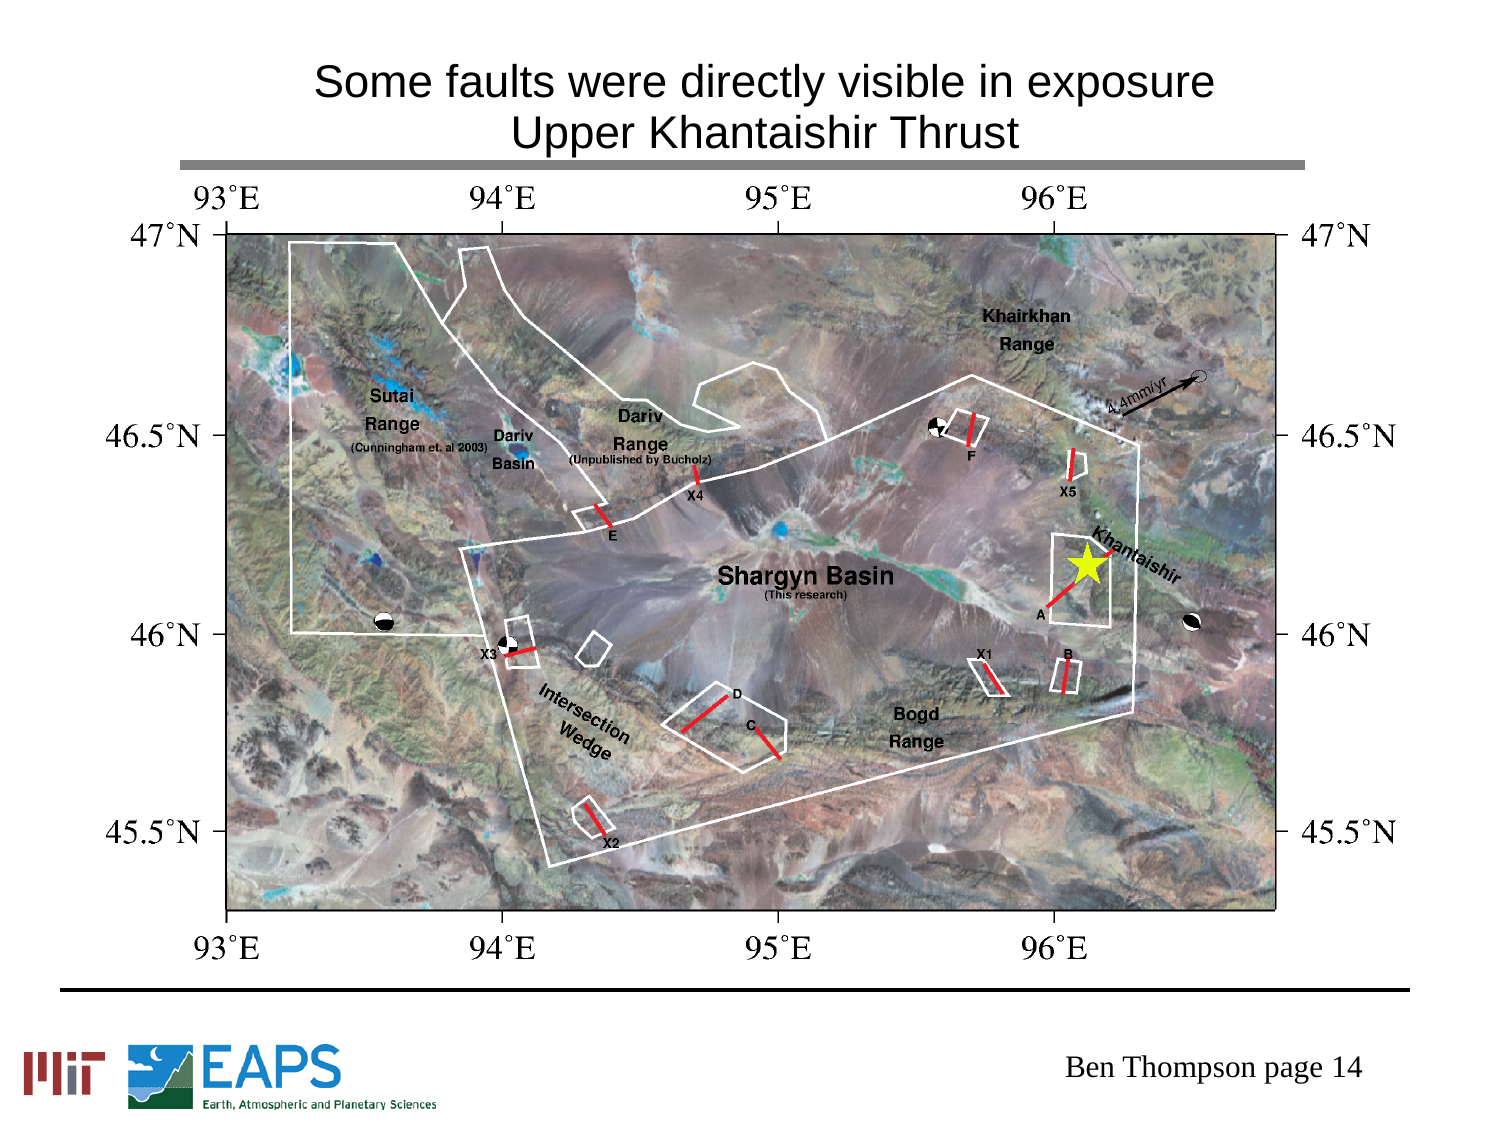

# Some faults were directly visible in exposure Upper Khantaishir Thrust
14